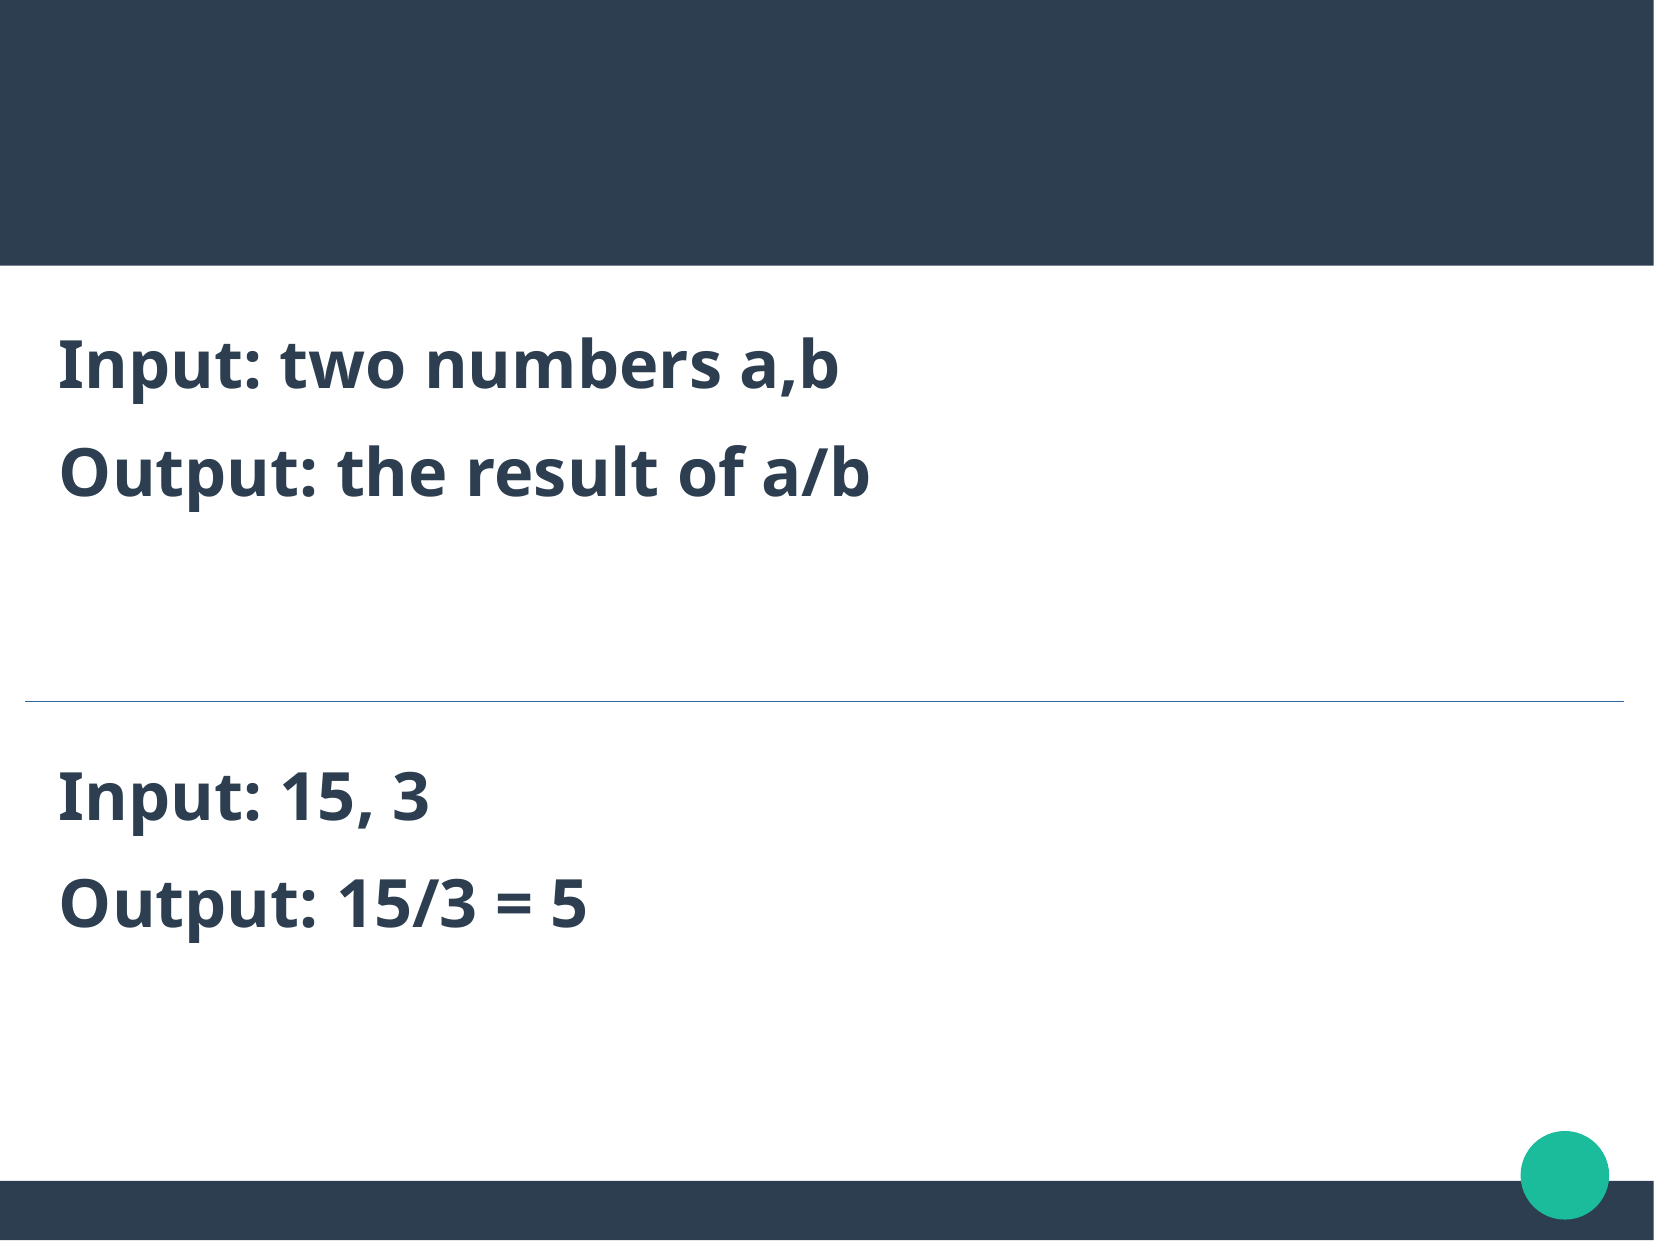

#
Input: two numbers a,b
Output: the result of a/b
Input: 15, 3
Output: 15/3 = 5